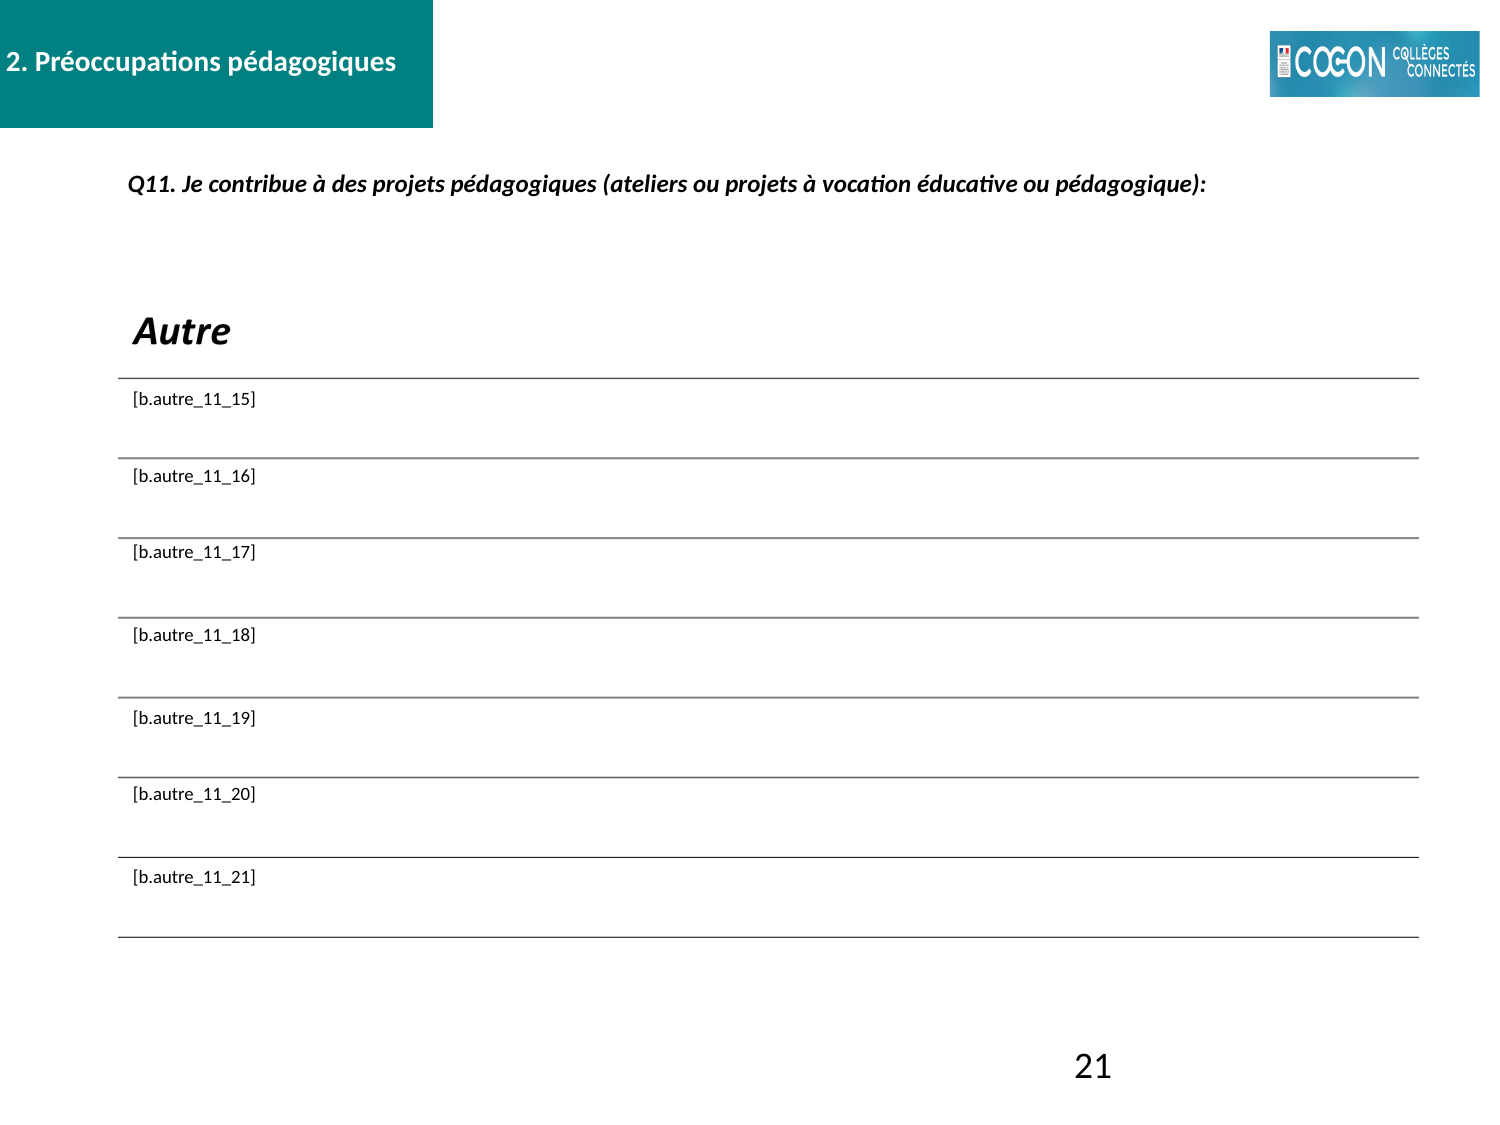

2. Préoccupations pédagogiques
Q11. Je contribue à des projets pédagogiques (ateliers ou projets à vocation éducative ou pédagogique):
[b.autre_11_15]
[b.autre_11_16]
[b.autre_11_17]
[b.autre_11_18]
[b.autre_11_19]
[b.autre_11_20]
[b.autre_11_21]